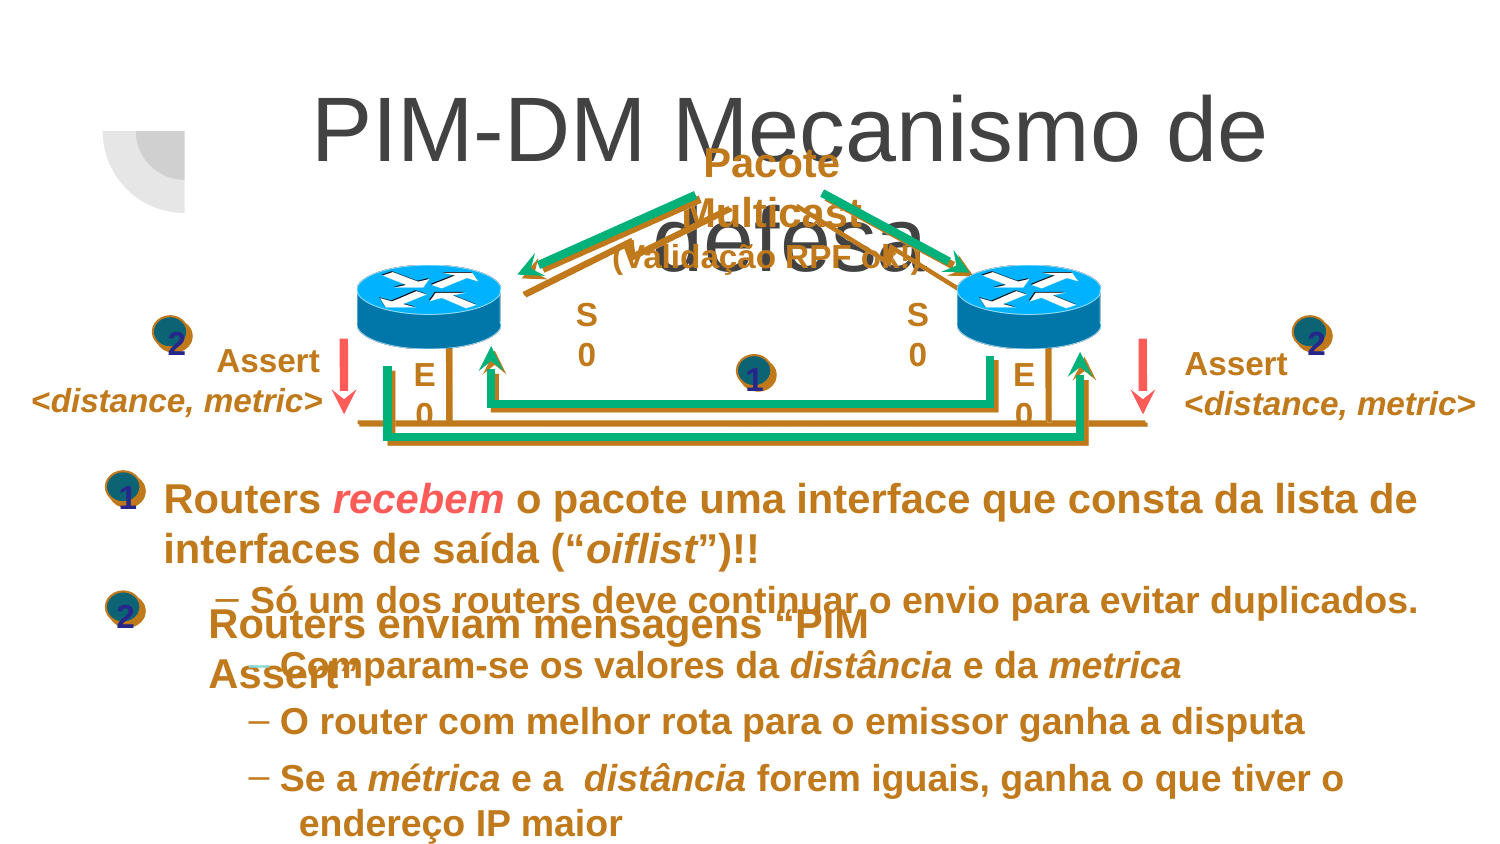

# PIM-DM Mecanismo de defesa
Pacote Multicast
(Validação RPF ok!)
S0
S0
2
2
 Assert
<distance, metric>
Assert
<distance, metric>
E0
E0
1
 Routers recebem o pacote uma interface que consta da lista de
 interfaces de saída (“oiflist”)!!
 Só um dos routers deve continuar o envio para evitar duplicados.
1
2
Routers enviam mensagens “PIM Assert”
 Comparam-se os valores da distância e da metrica
 O router com melhor rota para o emissor ganha a disputa
 Se a métrica e a distância forem iguais, ganha o que tiver o
 endereço IP maior
 O router que perder deixa de entregar pacotes (trunca a interface)